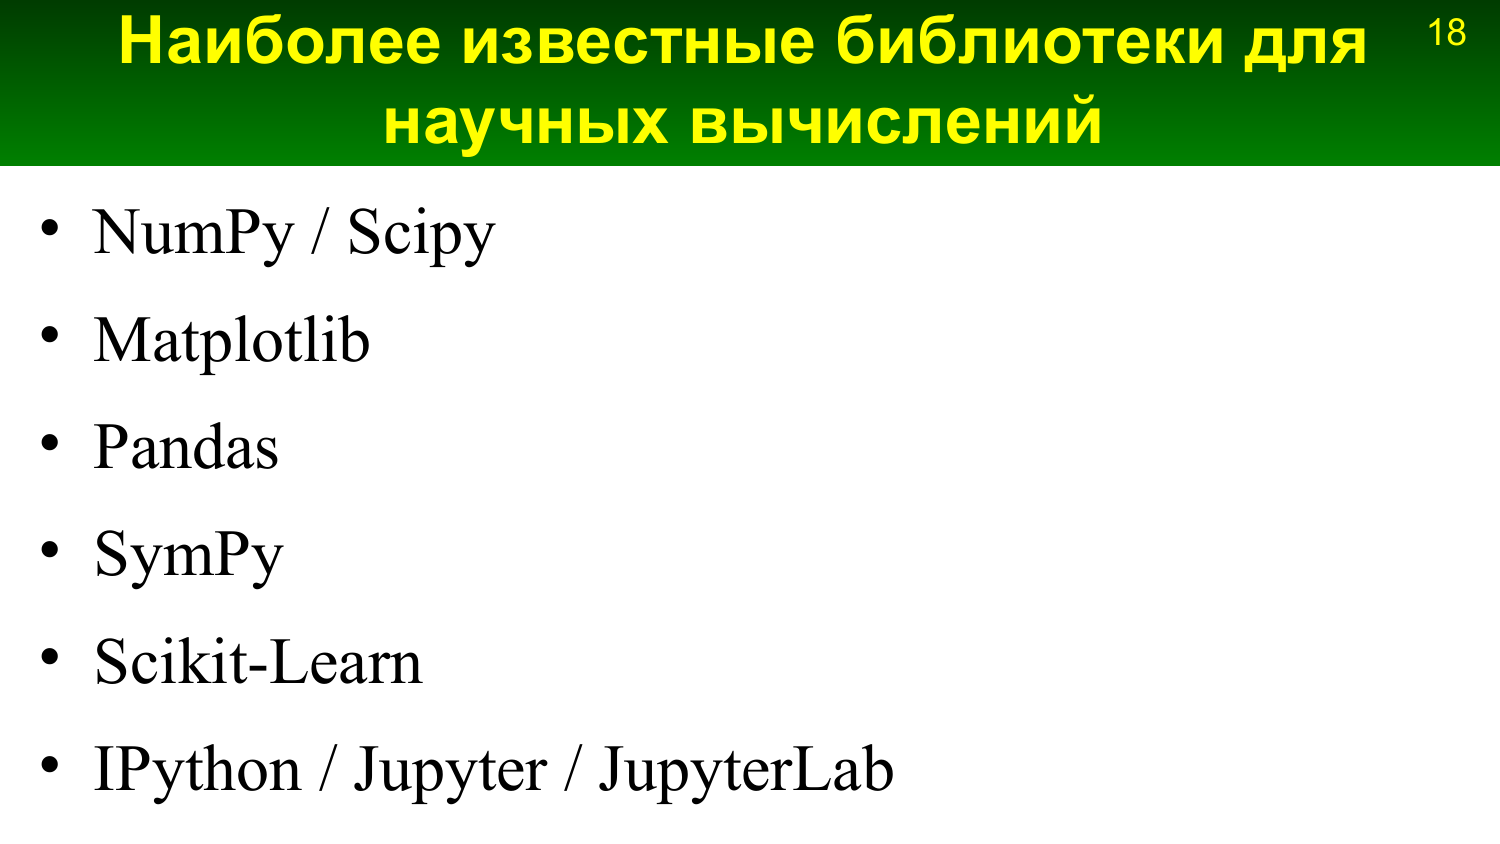

# Наиболее известные библиотеки для научных вычислений
NumPy / Scipy
Matplotlib
Pandas
SymPy
Scikit-Learn
IPython / Jupyter / JupyterLab